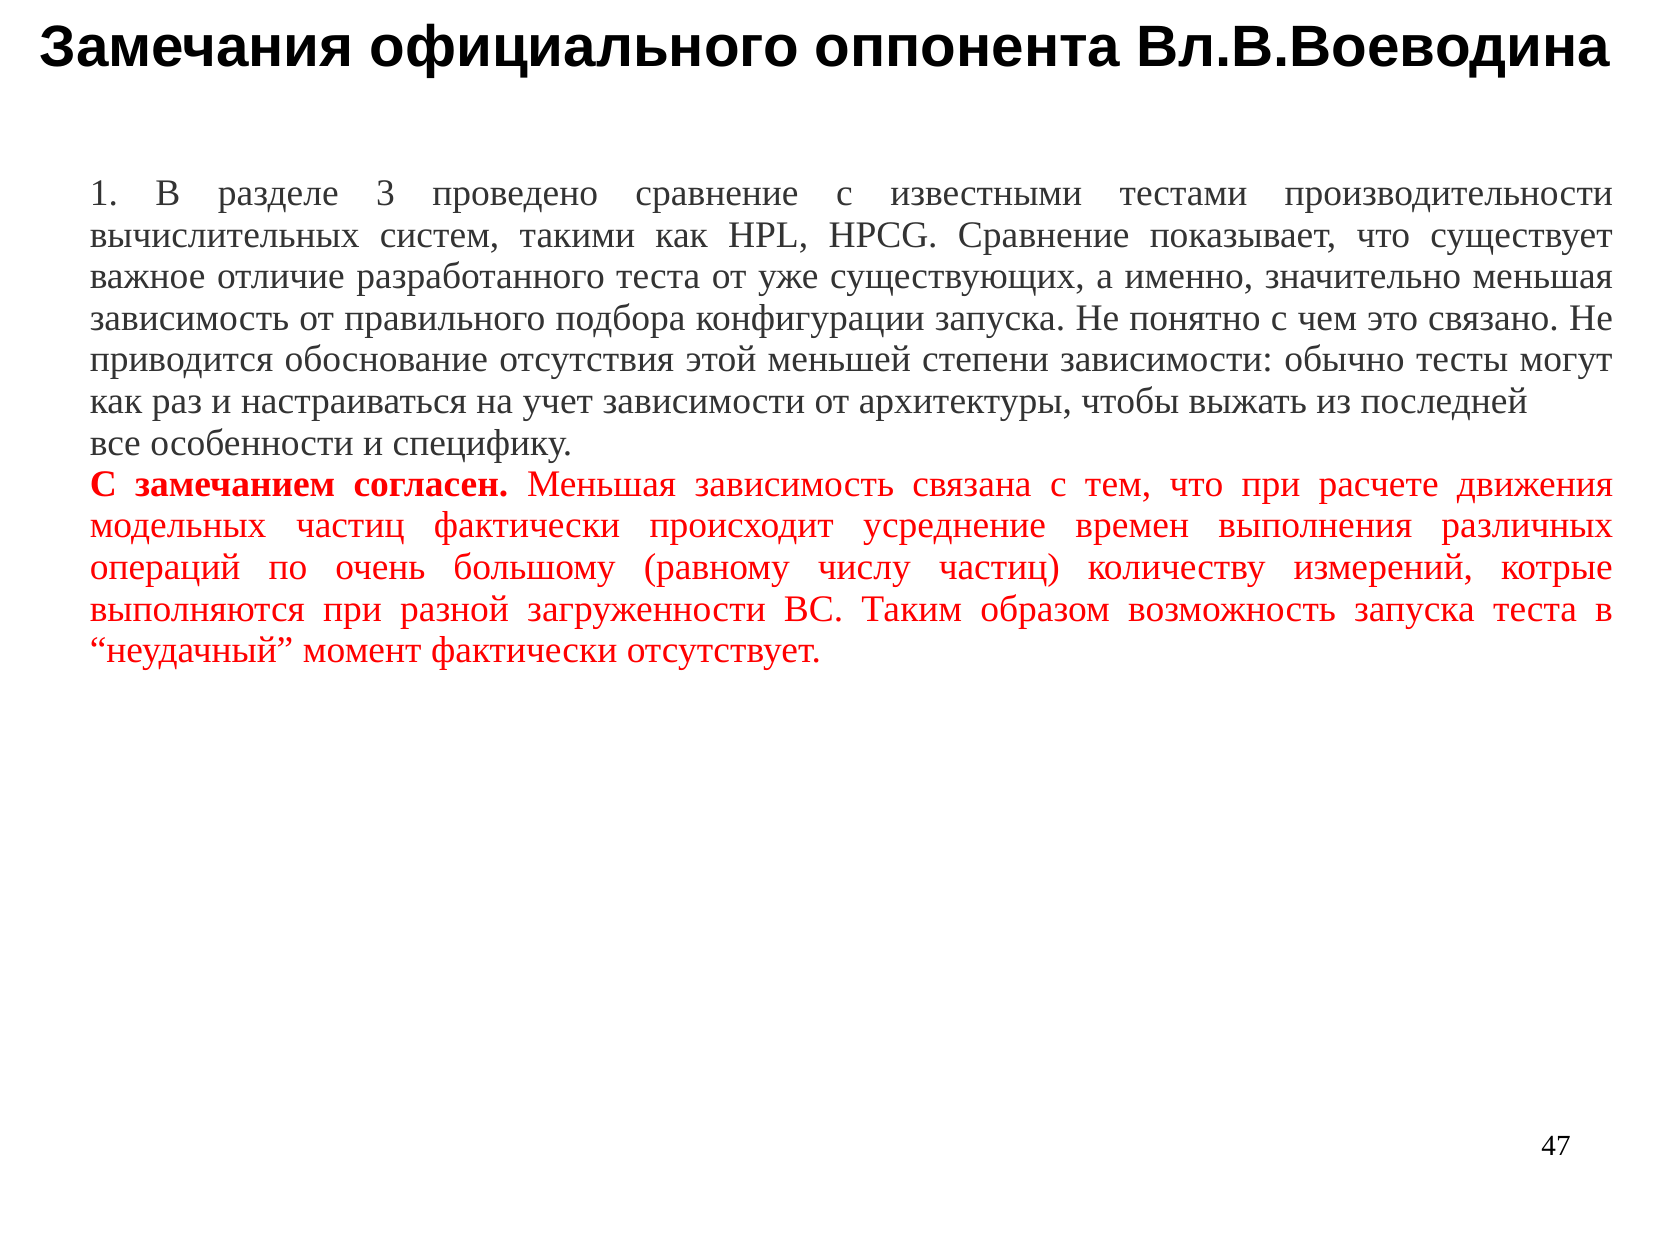

# Замечания официального оппонента Вл.В.Воеводина
1. В разделе 3 проведено сравнение с известными тестами производительности вычислительных систем, такими как HPL, HPCG. Сравнение показывает, что существует важное отличие разработанного теста от уже существующих, а именно, значительно меньшая зависимость от правильного подбора конфигурации запуска. Не понятно с чем это связано. Не приводится обоснование отсутствия этой меньшей степени зависимости: обычно тесты могут как раз и настраиваться на учет зависимости от архитектуры, чтобы выжать из последней
все особенности и специфику.
С замечанием согласен. Меньшая зависимость связана с тем, что при расчете движения модельных частиц фактически происходит усреднение времен выполнения различных операций по очень большому (равному числу частиц) количеству измерений, котрые выполняются при разной загруженности ВС. Таким образом возможность запуска теста в “неудачный” момент фактически отсутствует.
47